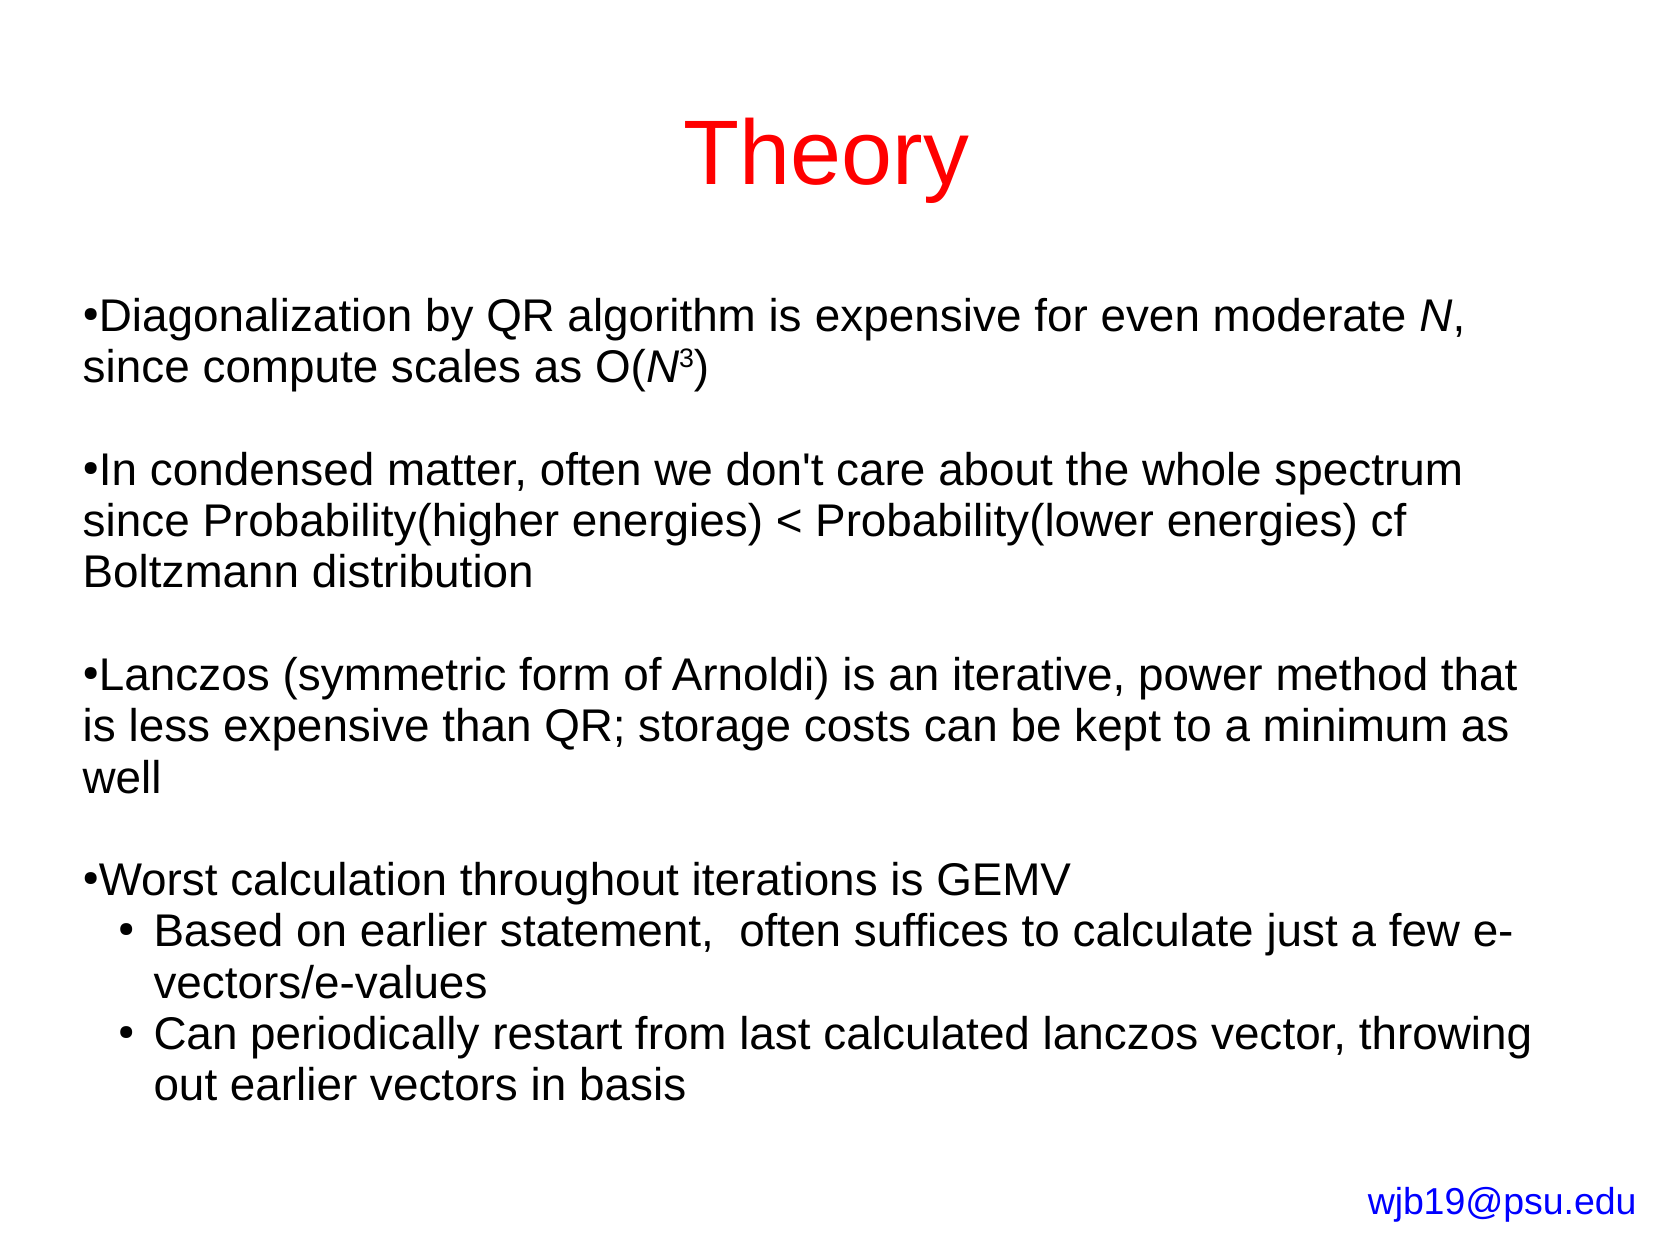

# Theory
Diagonalization by QR algorithm is expensive for even moderate N, since compute scales as O(N3)
In condensed matter, often we don't care about the whole spectrum since Probability(higher energies) < Probability(lower energies) cf Boltzmann distribution
Lanczos (symmetric form of Arnoldi) is an iterative, power method that is less expensive than QR; storage costs can be kept to a minimum as well
Worst calculation throughout iterations is GEMV
Based on earlier statement, often suffices to calculate just a few e-vectors/e-values
Can periodically restart from last calculated lanczos vector, throwing out earlier vectors in basis
wjb19@psu.edu